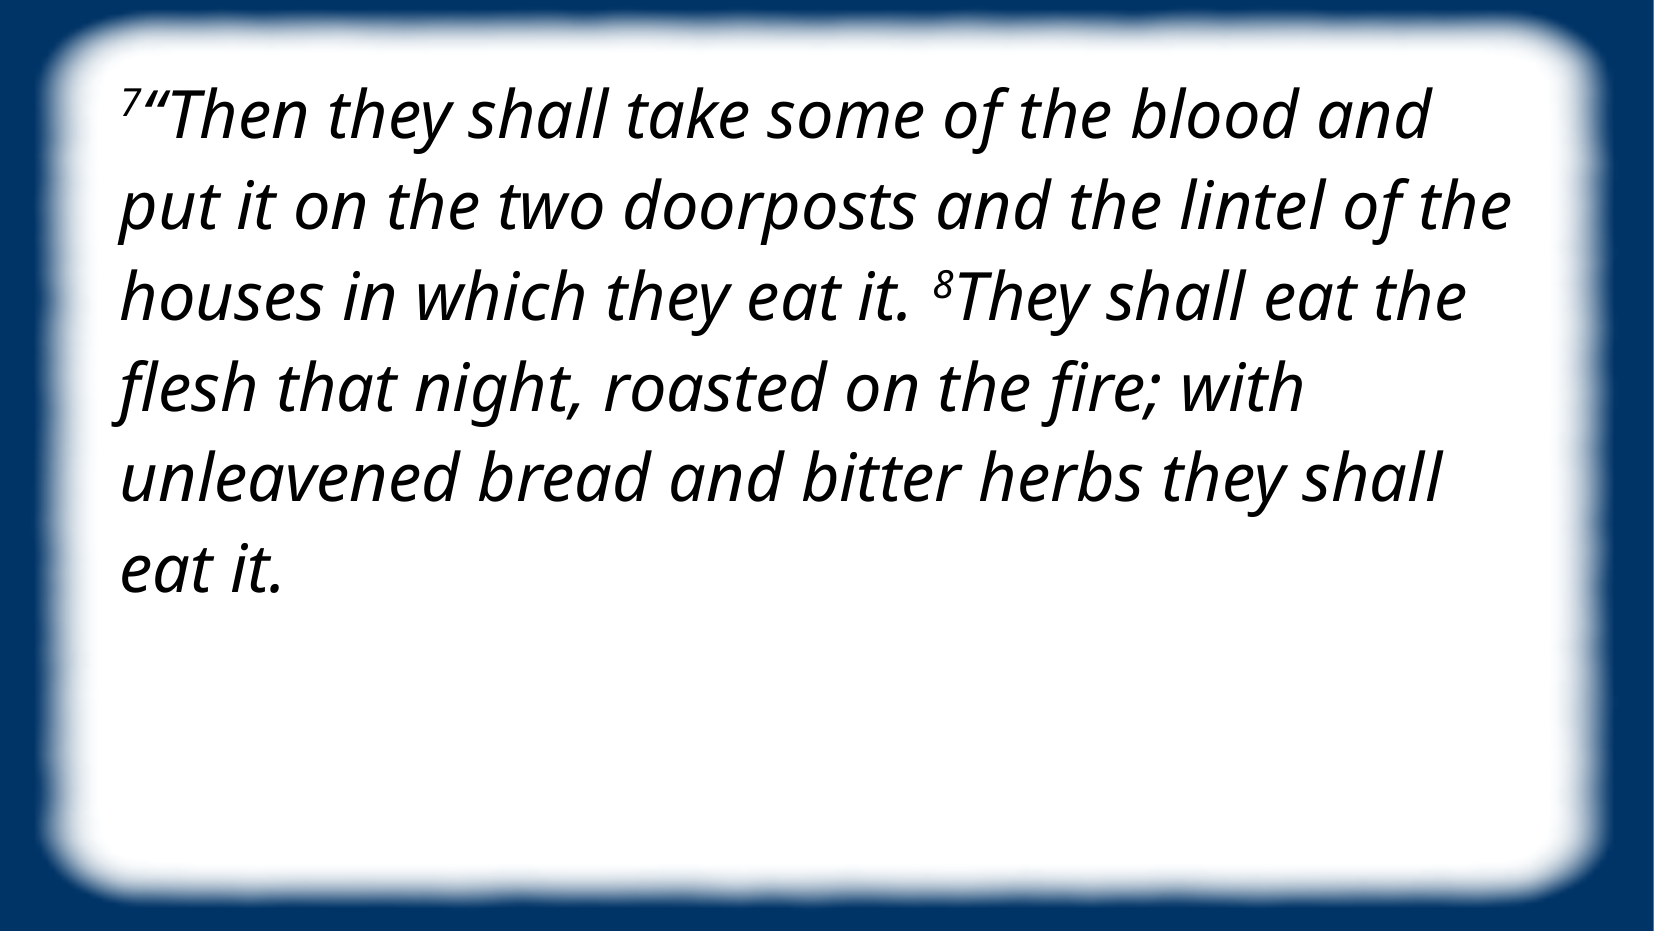

7“Then they shall take some of the blood and put it on the two doorposts and the lintel of the houses in which they eat it. 8They shall eat the flesh that night, roasted on the fire; with unleavened bread and bitter herbs they shall eat it.